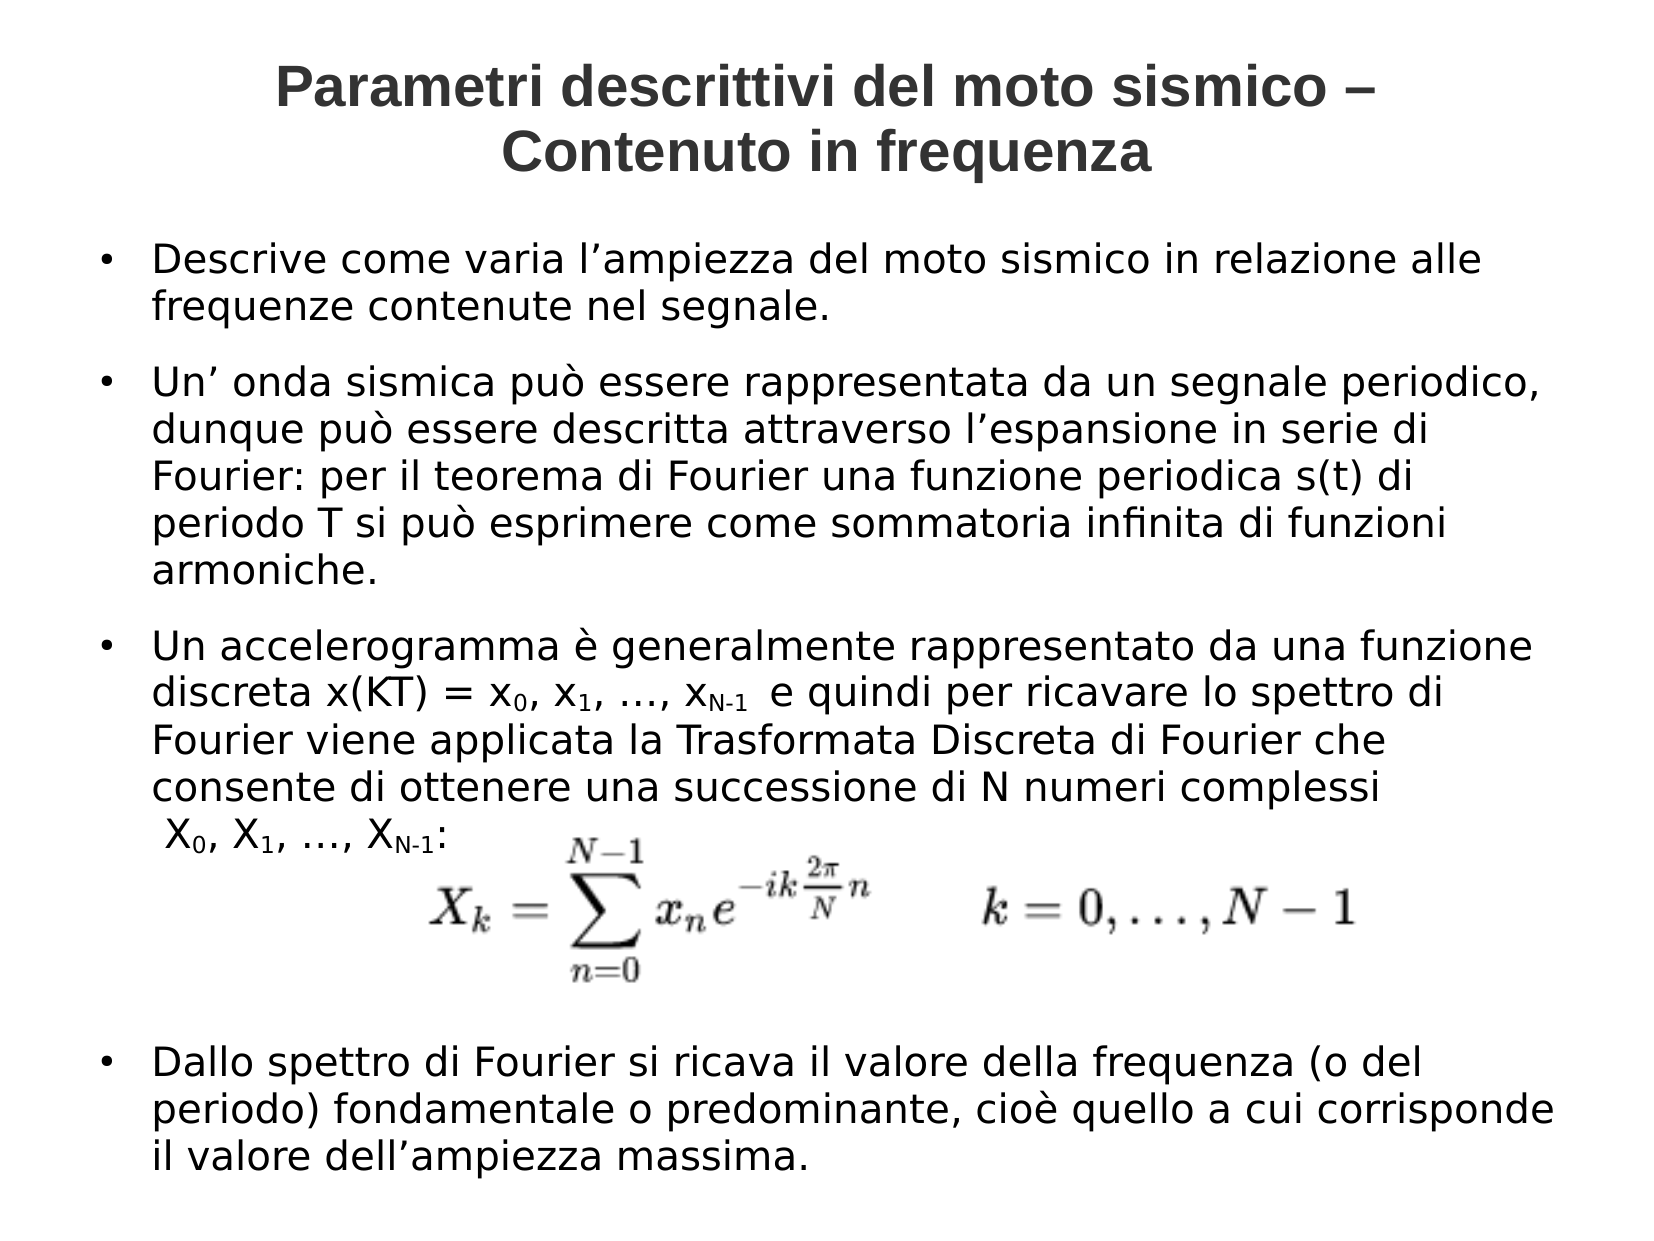

# Parametri descrittivi del moto sismico – Contenuto in frequenza
Descrive come varia l’ampiezza del moto sismico in relazione alle frequenze contenute nel segnale.
Un’ onda sismica può essere rappresentata da un segnale periodico, dunque può essere descritta attraverso l’espansione in serie di Fourier: per il teorema di Fourier una funzione periodica s(t) di periodo T si può esprimere come sommatoria infinita di funzioni armoniche.
Un accelerogramma è generalmente rappresentato da una funzione discreta x(KT) = x0, x1, …, xN-1 e quindi per ricavare lo spettro di Fourier viene applicata la Trasformata Discreta di Fourier che consente di ottenere una successione di N numeri complessi X0, X1, …, XN-1:
Dallo spettro di Fourier si ricava il valore della frequenza (o del periodo) fondamentale o predominante, cioè quello a cui corrisponde il valore dell’ampiezza massima.